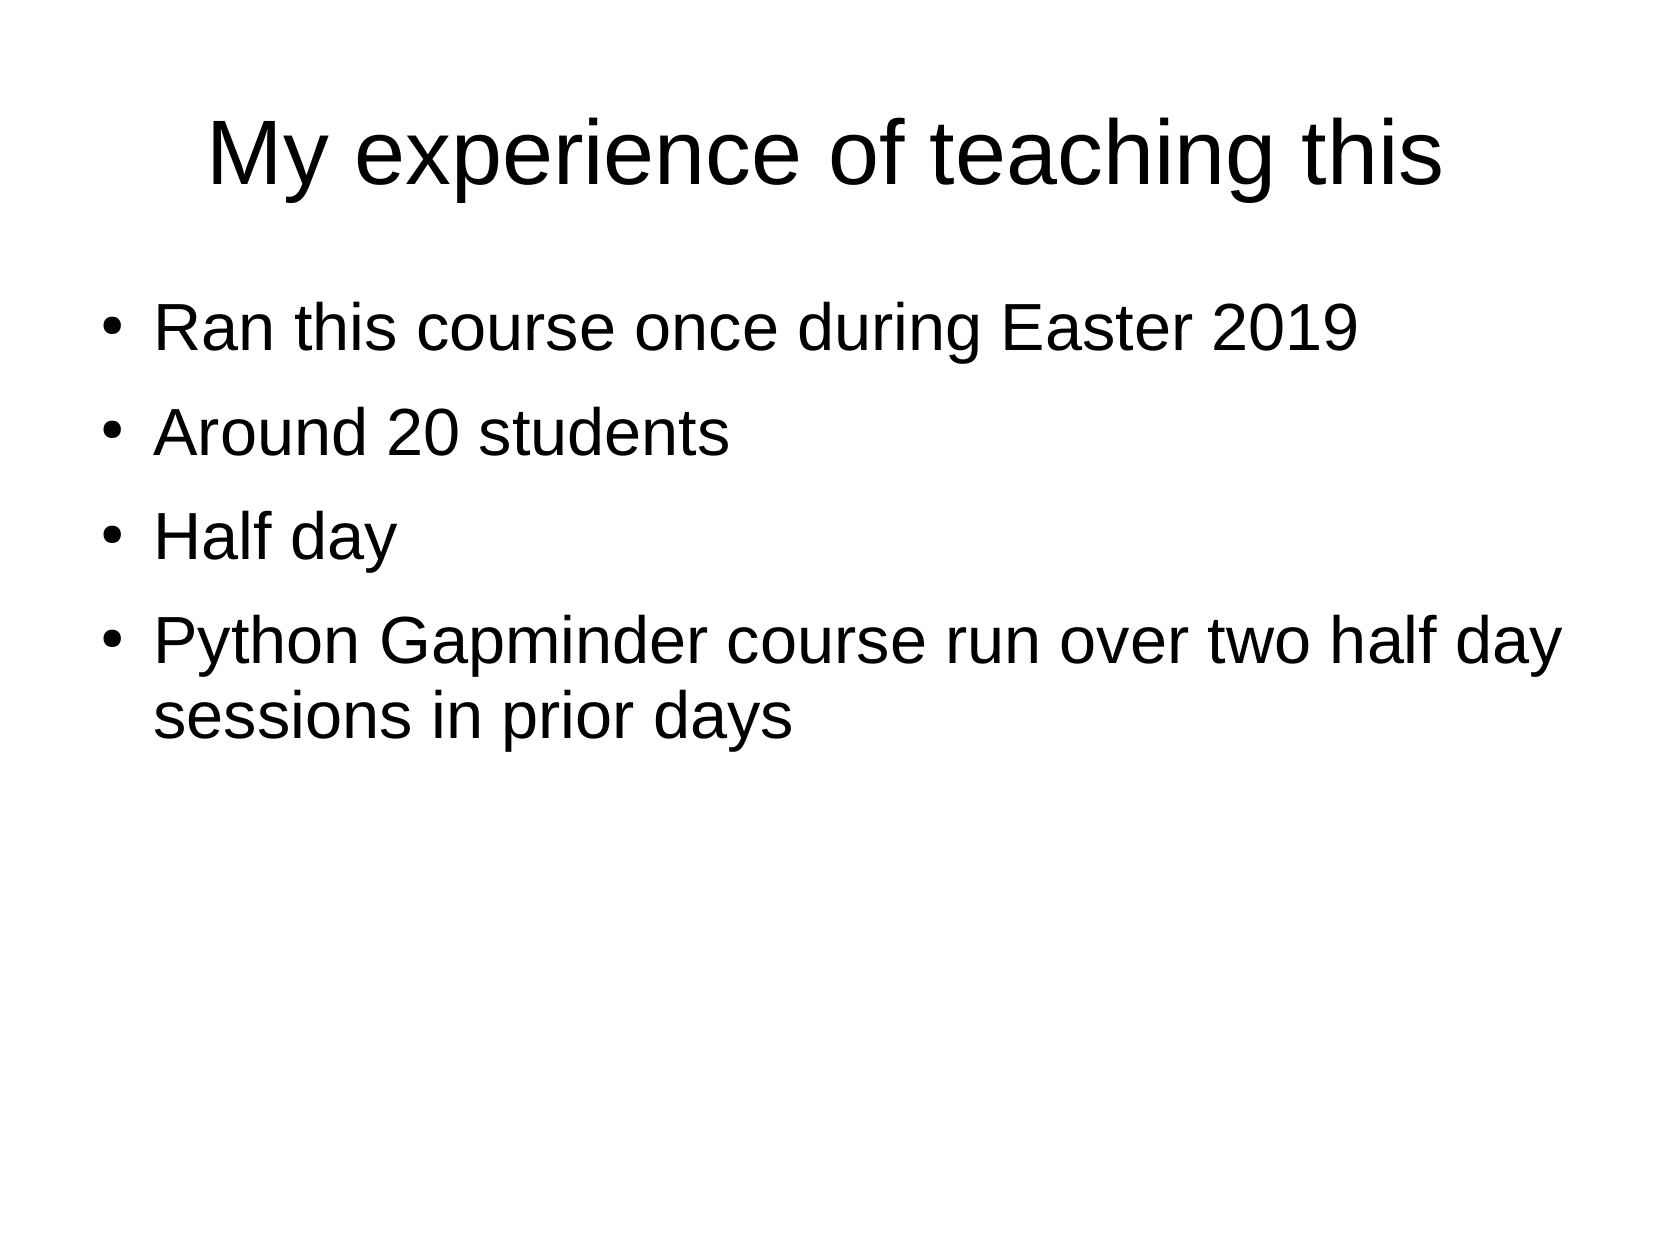

# My experience of teaching this
Ran this course once during Easter 2019
Around 20 students
Half day
Python Gapminder course run over two half day sessions in prior days